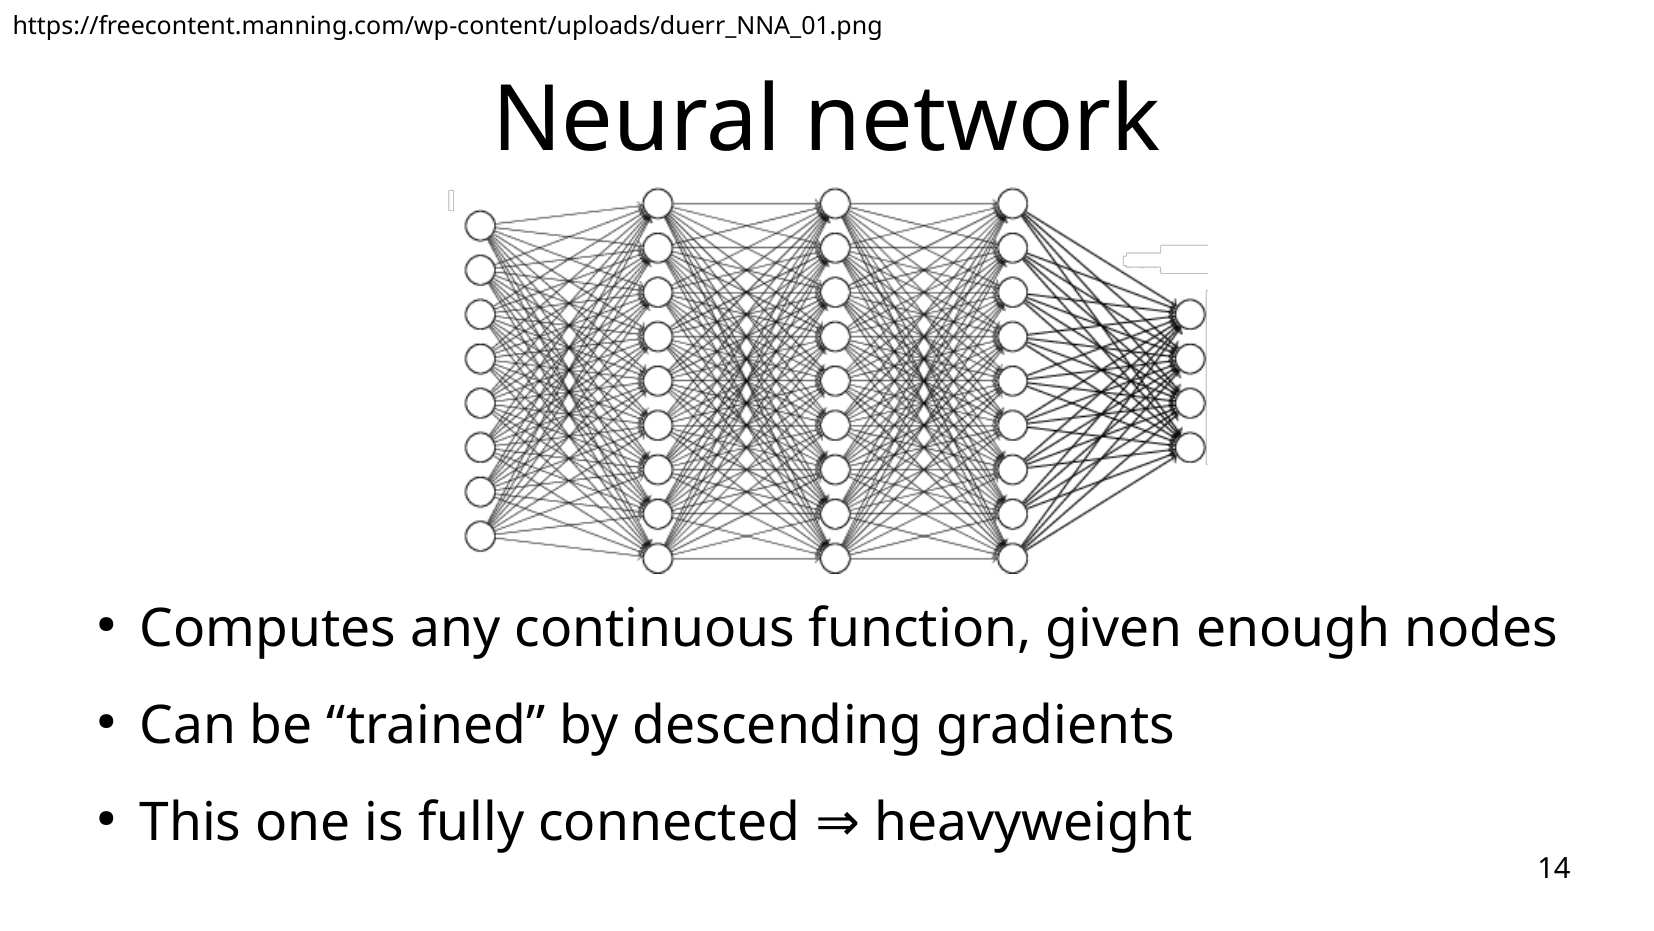

https://freecontent.manning.com/wp-content/uploads/duerr_NNA_01.png
# Neural network
Computes any continuous function, given enough nodes
Can be “trained” by descending gradients
This one is fully connected ⇒ heavyweight
14